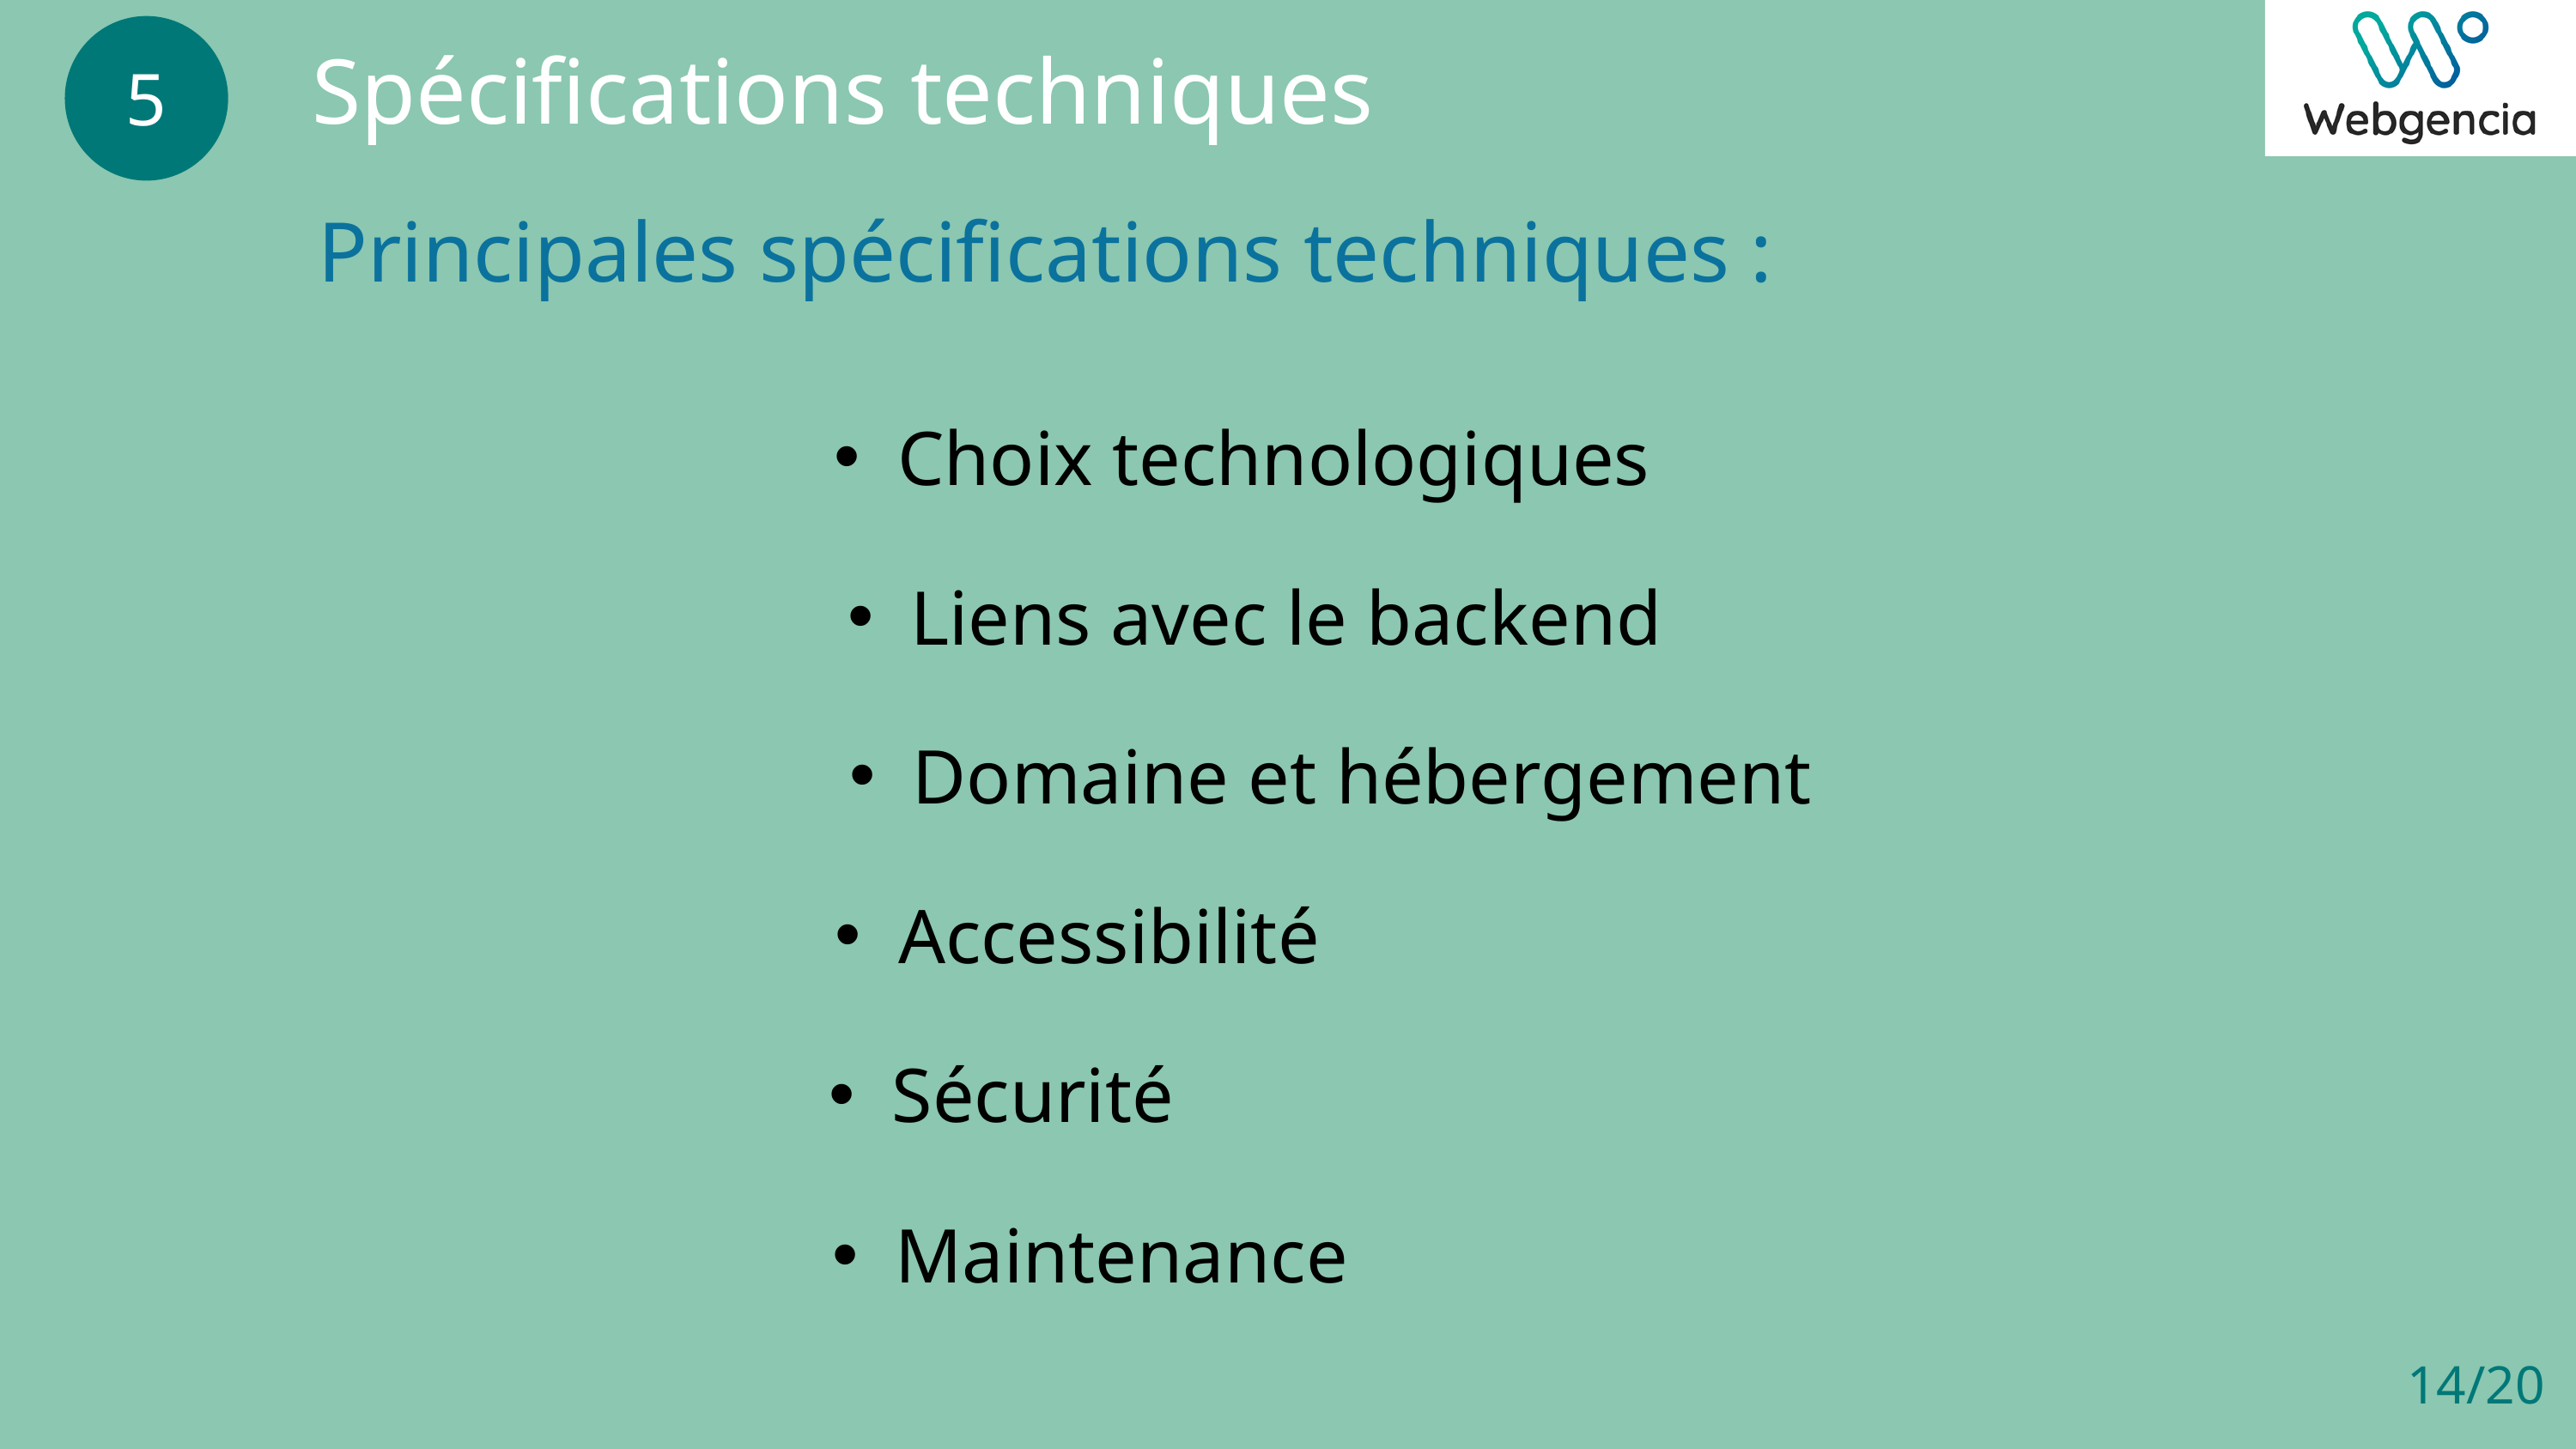

5
Spécifications techniques
Principales spécifications techniques :
Choix technologiques
Liens avec le backend
Domaine et hébergement
Accessibilité
Sécurité
Maintenance
14/20